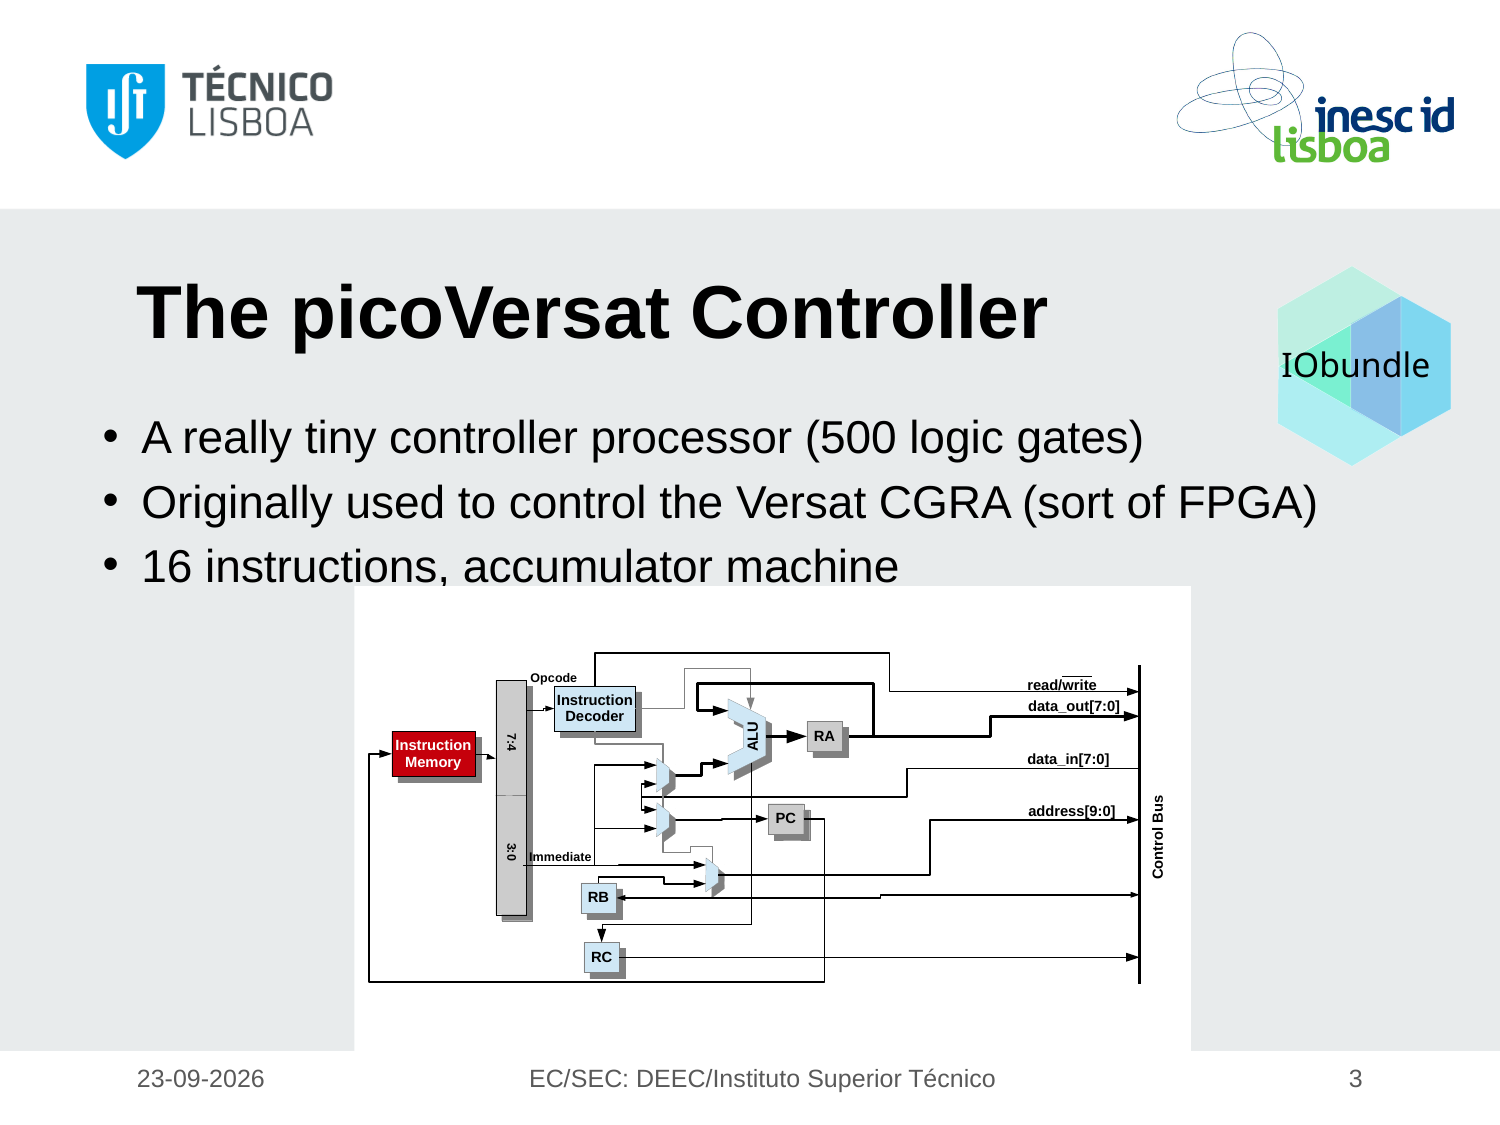

# The picoVersat Controller
A really tiny controller processor (500 logic gates)
Originally used to control the Versat CGRA (sort of FPGA)
16 instructions, accumulator machine
EC/SEC: DEEC/Instituto Superior Técnico